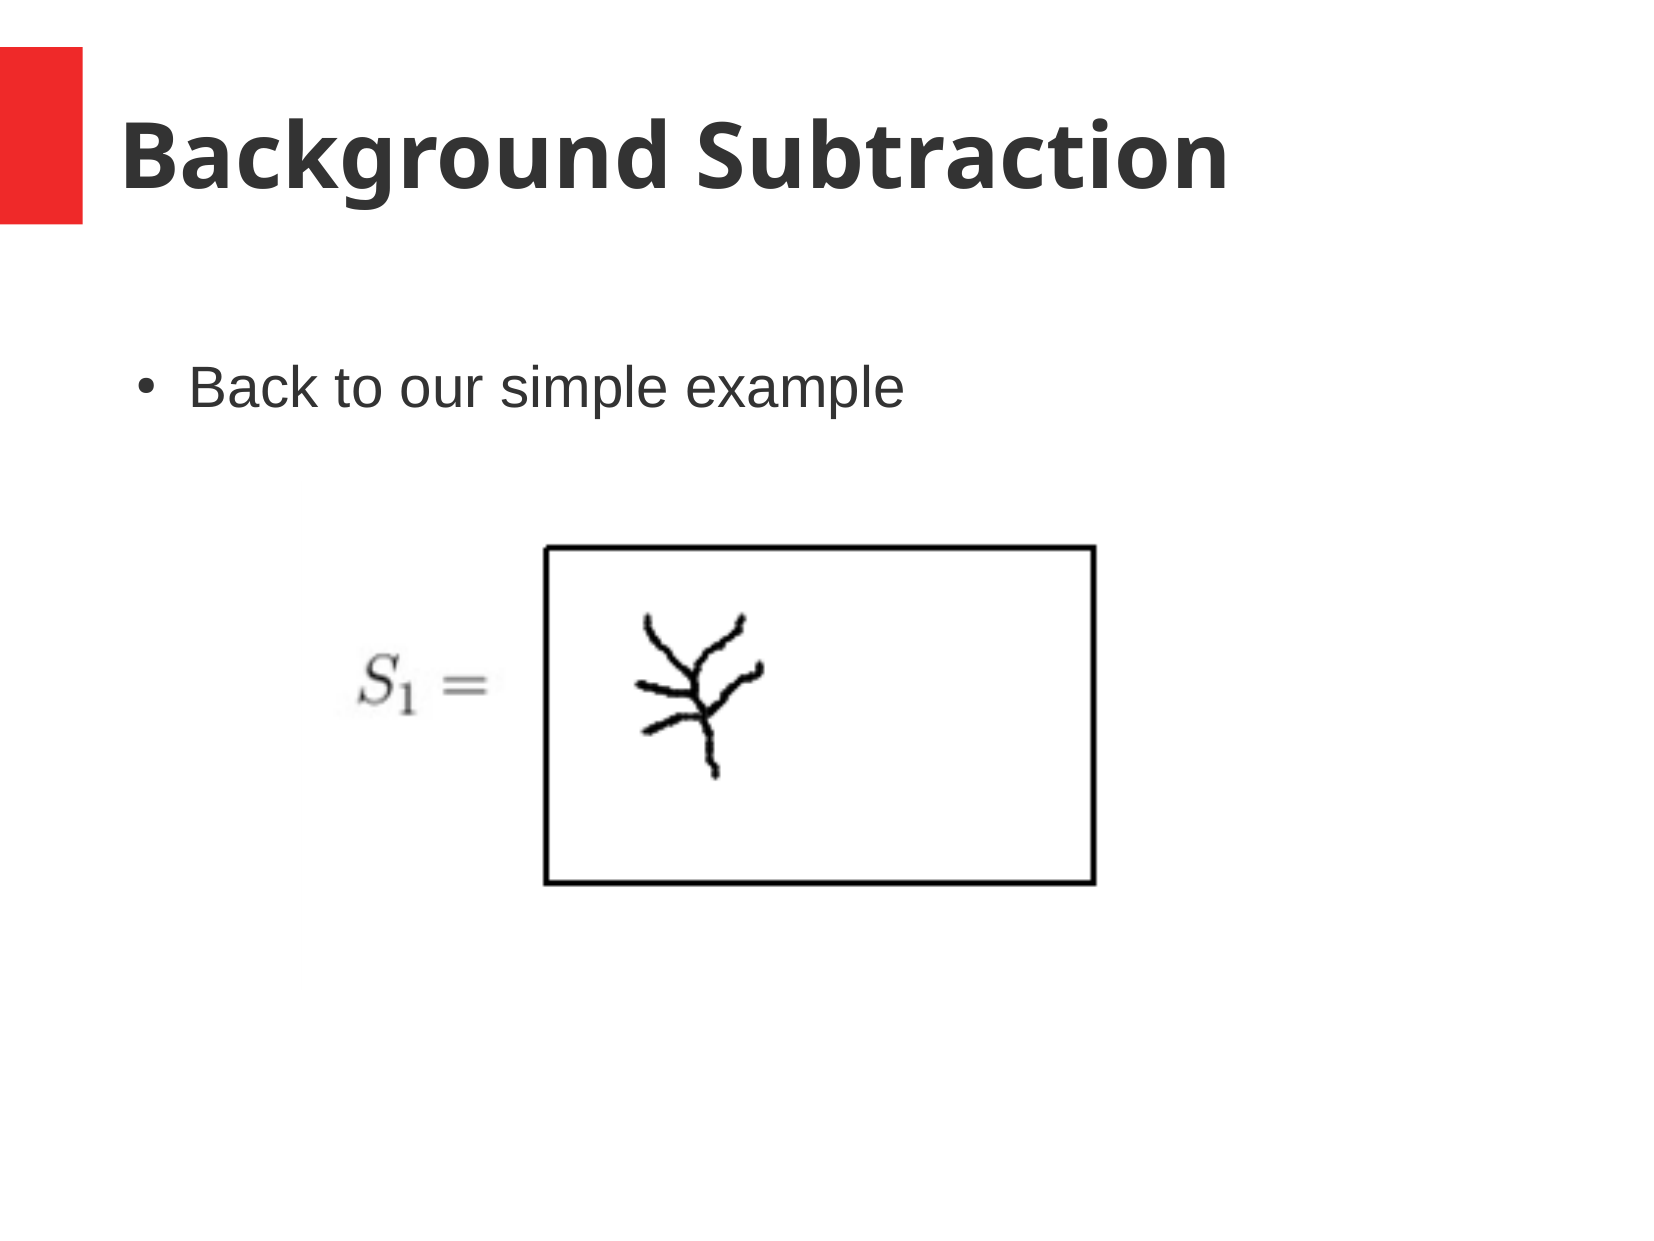

# Background Subtraction
Back to our simple example